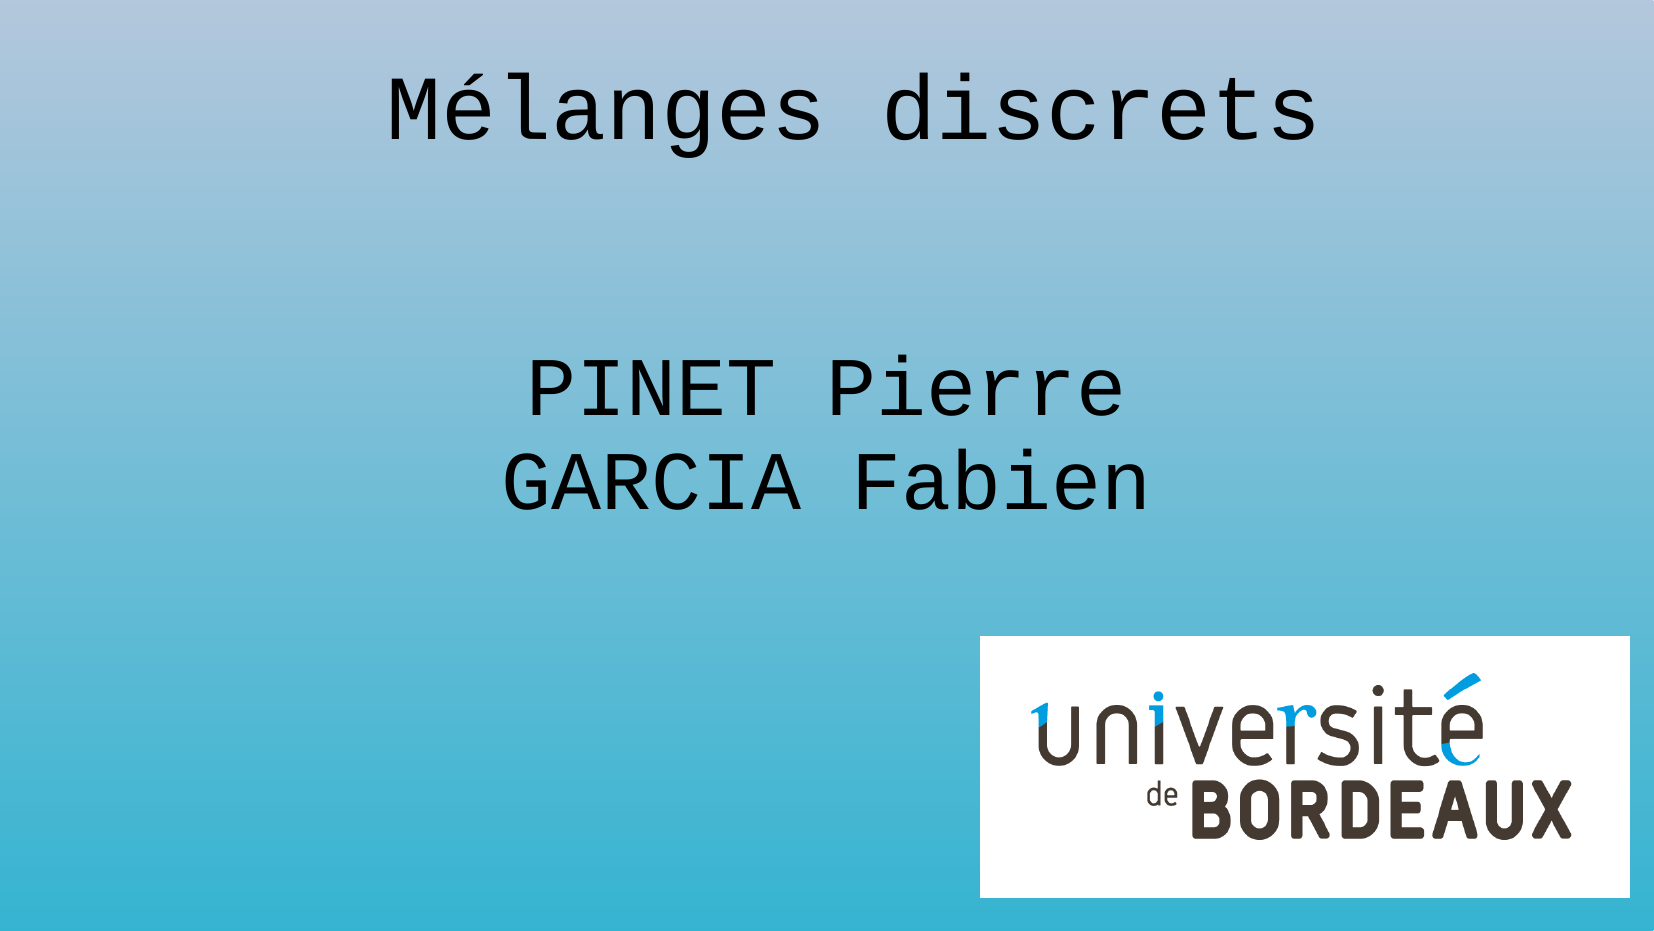

# Mélanges discrets
PINET Pierre
GARCIA Fabien